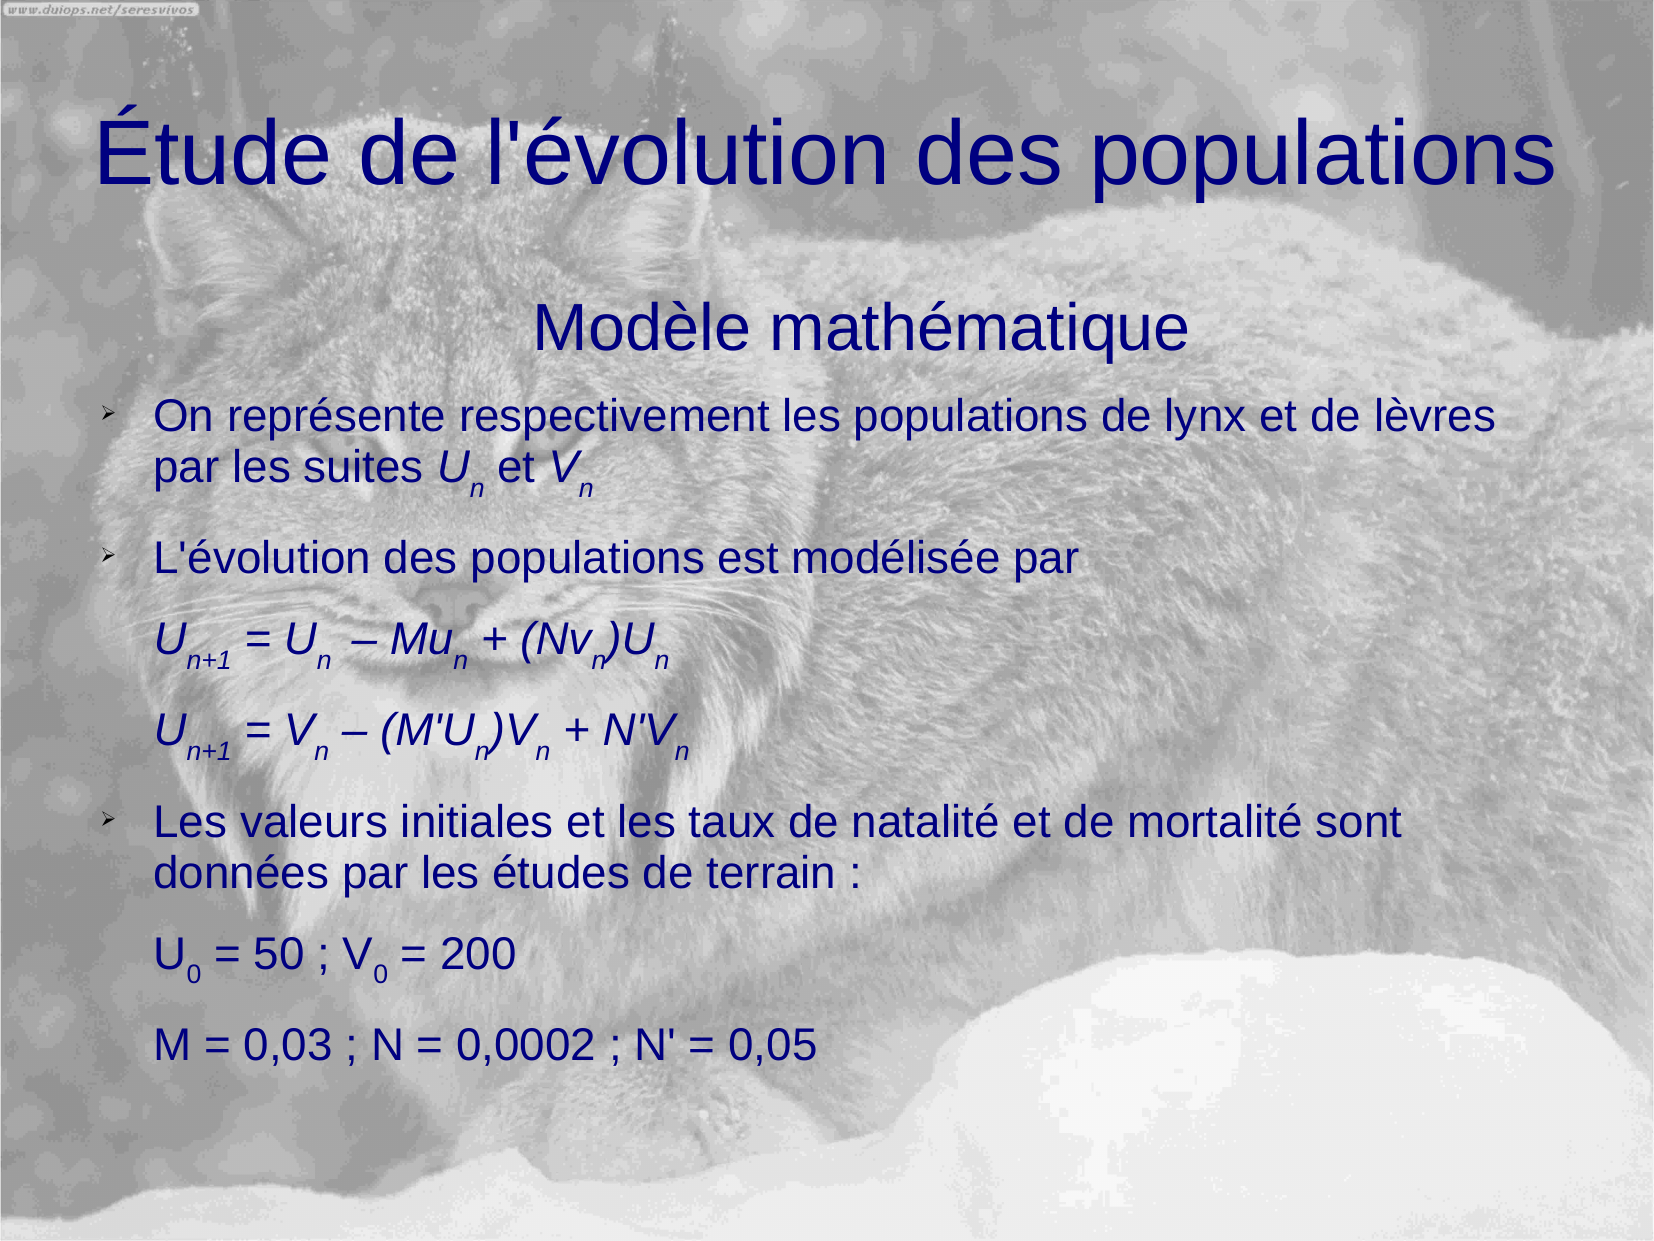

Étude de l'évolution des populations
# Modèle mathématique
On représente respectivement les populations de lynx et de lèvres par les suites Un et Vn
L'évolution des populations est modélisée par
Un+1 = Un – Mun + (Nvn)Un
Un+1 = Vn – (M'Un)Vn + N'Vn
Les valeurs initiales et les taux de natalité et de mortalité sont données par les études de terrain :
U0 = 50 ; V0 = 200
M = 0,03 ; N = 0,0002 ; N' = 0,05